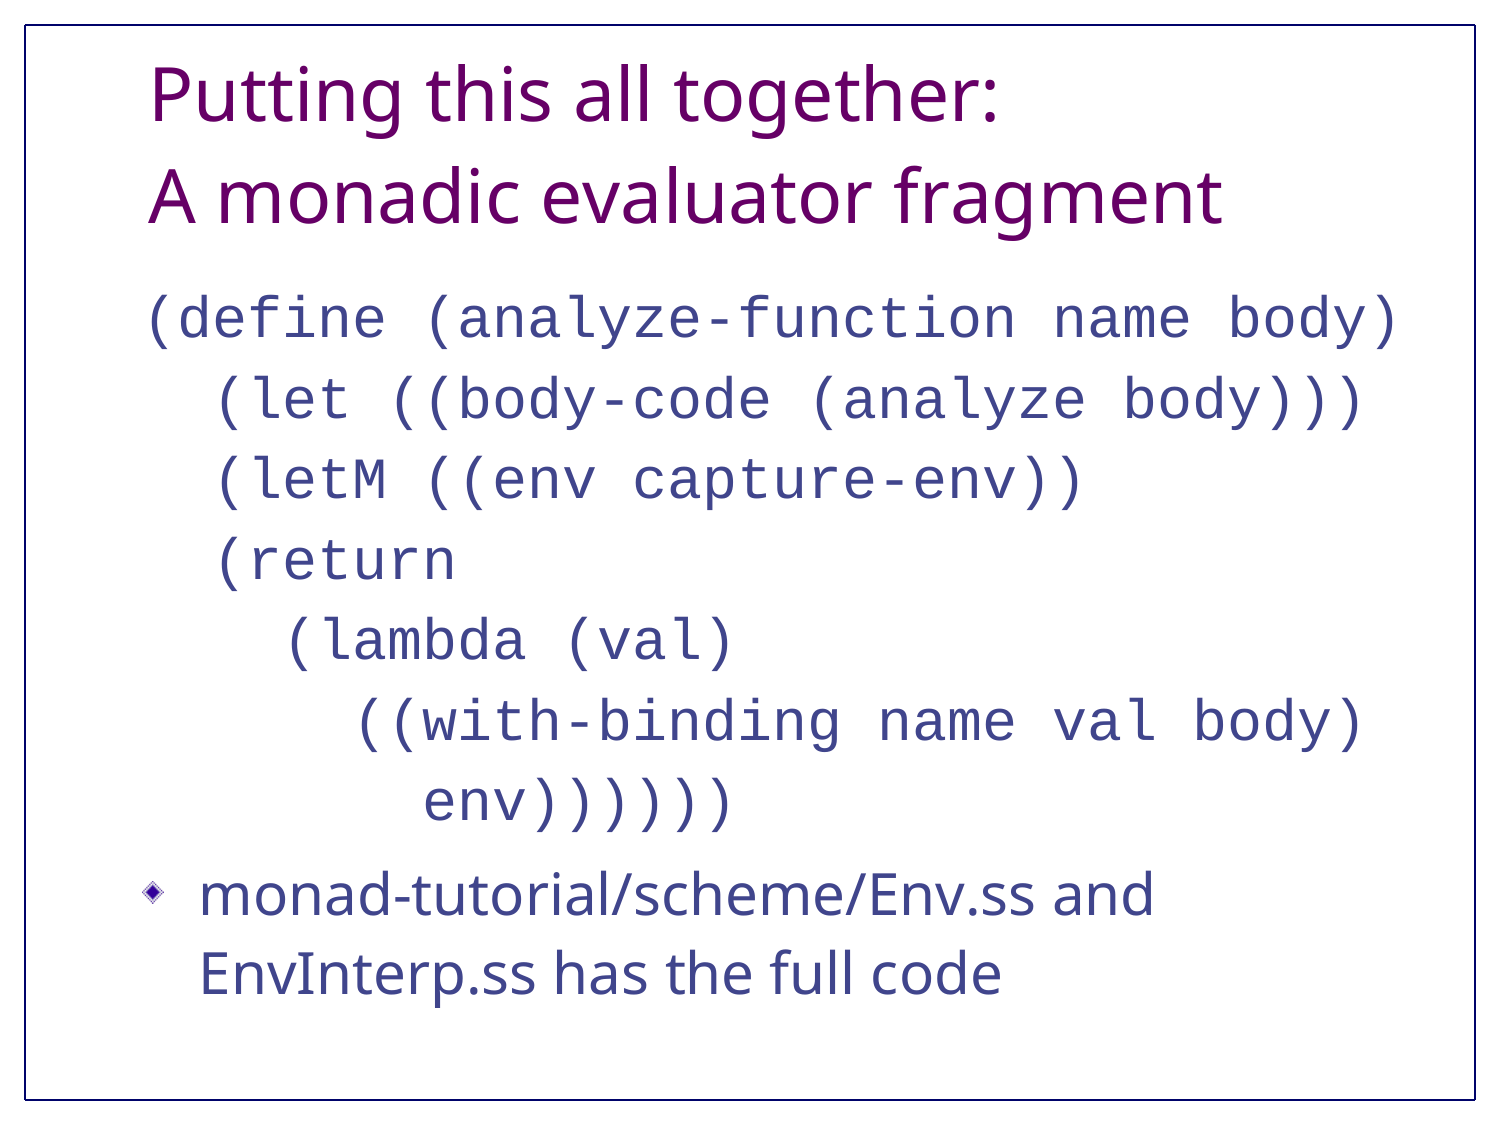

# Putting this all together: A monadic evaluator fragment
(define (analyze-function name body)
 (let ((body-code (analyze body)))
 (letM ((env capture-env))
 (return
 (lambda (val)
 ((with-binding name val body)
 env))))))
monad-tutorial/scheme/Env.ss and EnvInterp.ss has the full code